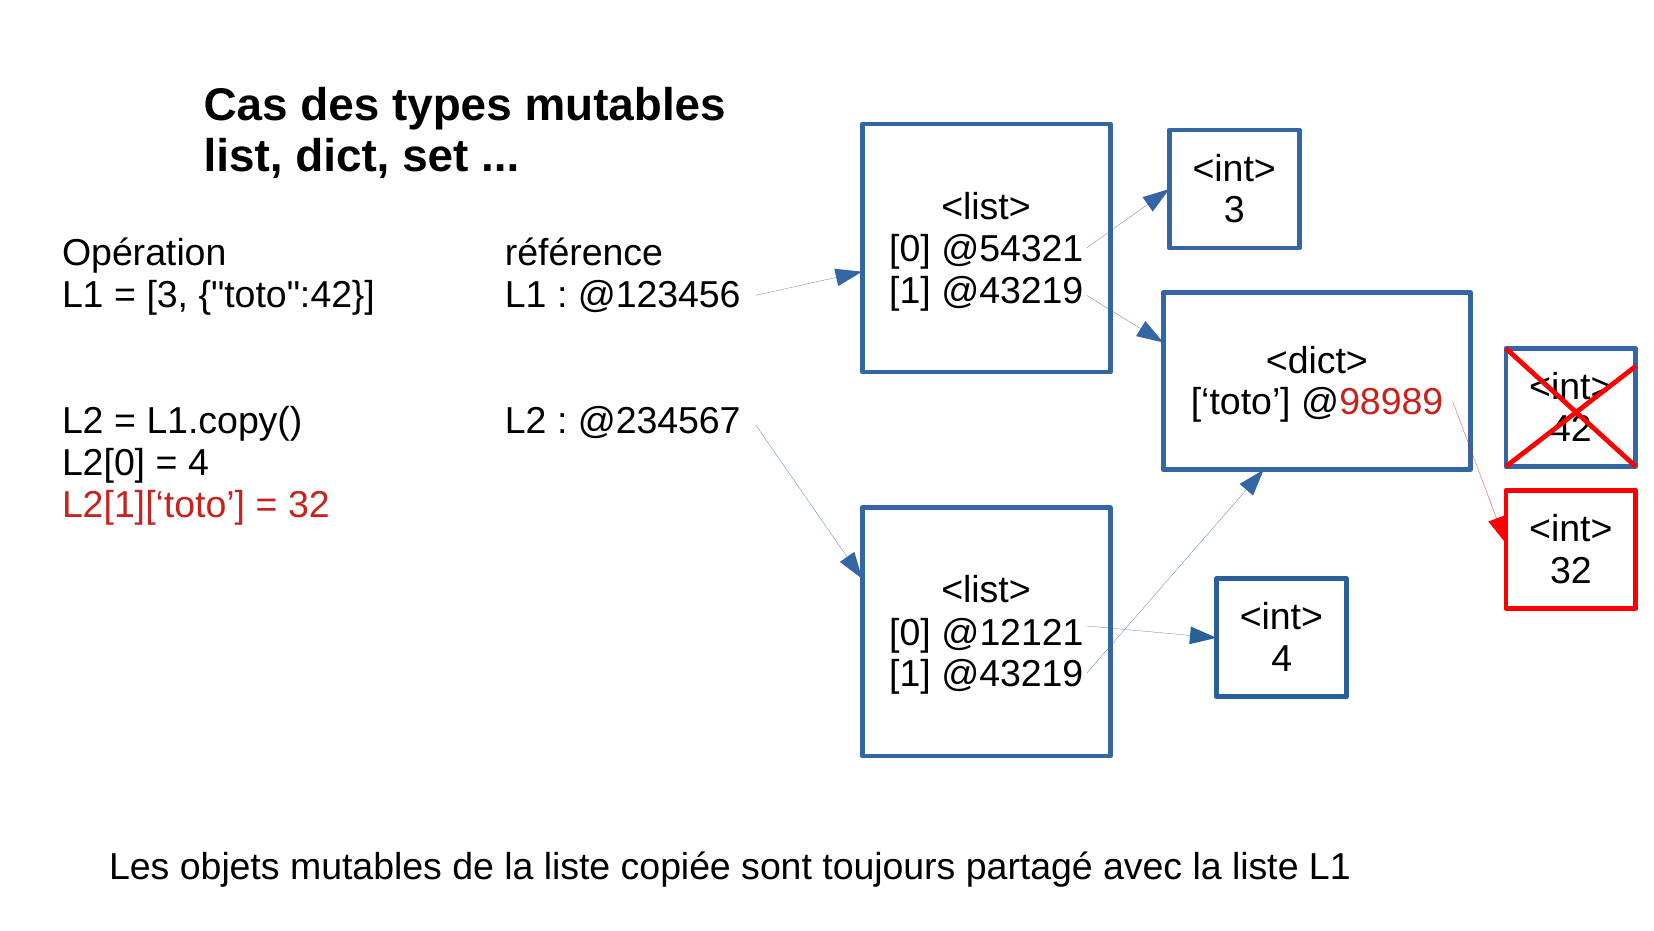

Cas des types mutables
list, dict, set ...
<list>
[0] @54321
[1] @43219
<int>
3
Opération				référence
L1 = [3, {"toto":42}]		L1 : @123456
L2 = L1.copy()			L2 : @234567
L2[0] = 4
L2[1][‘toto’] = 32
<dict>
[‘toto’] @98989
<int>
42
<int>
32
<list>
[0] @12121
[1] @43219
<int>
4
Les objets mutables de la liste copiée sont toujours partagé avec la liste L1